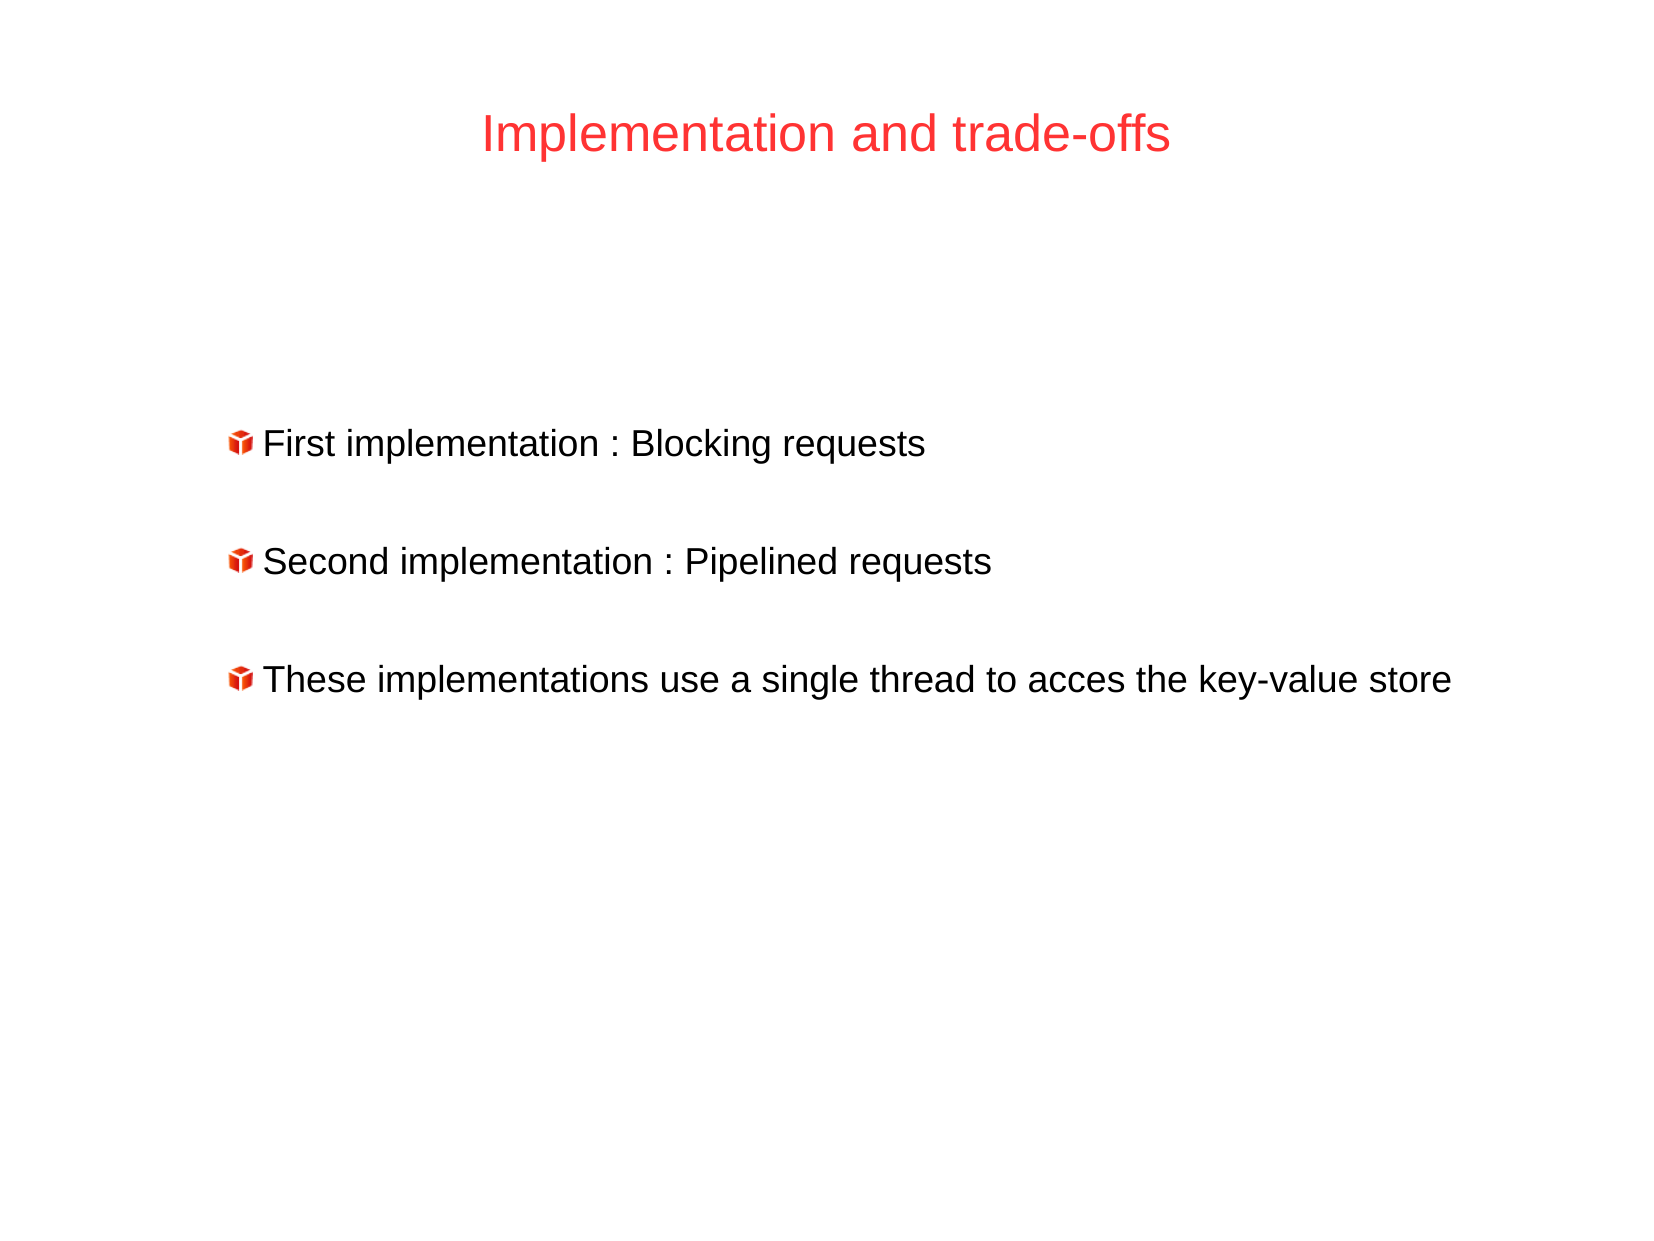

Implementation and trade-offs
First implementation : Blocking requests
Second implementation : Pipelined requests
These implementations use a single thread to acces the key-value store